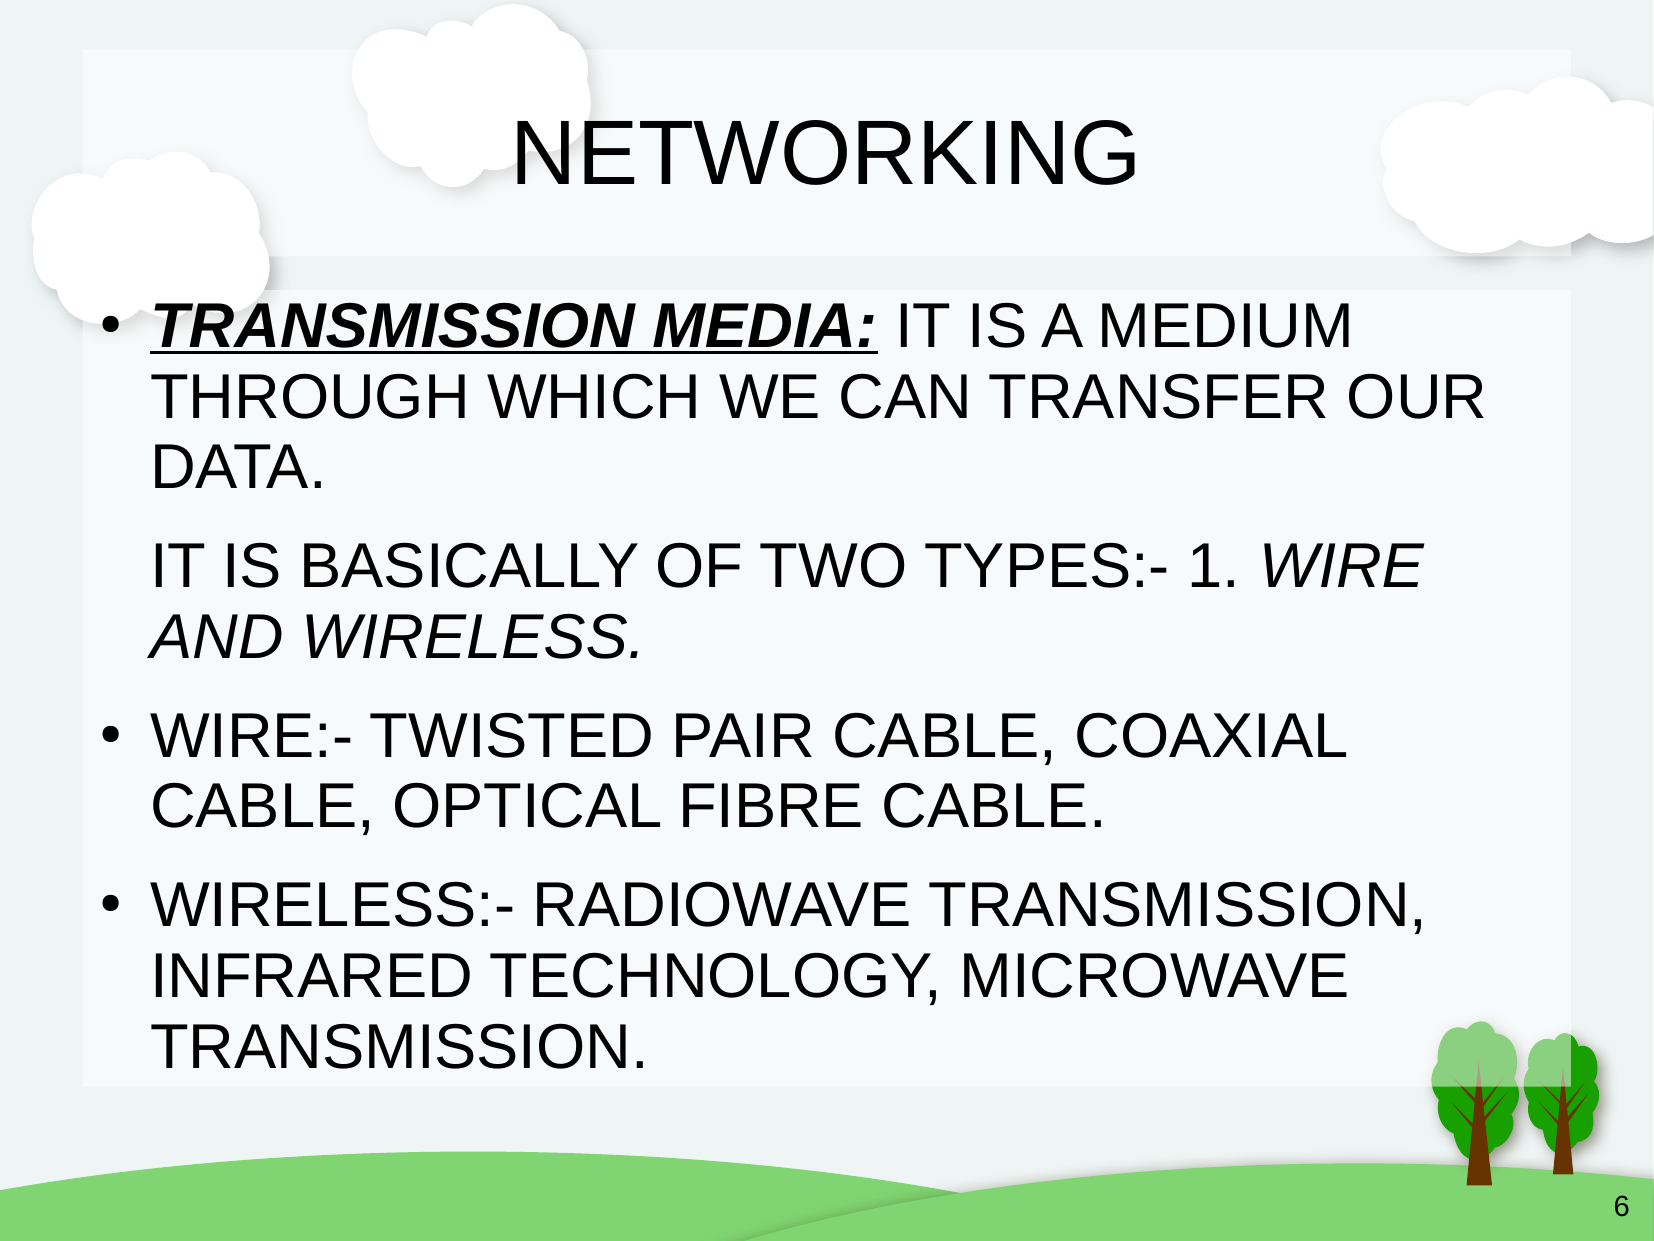

# NETWORKING
TRANSMISSION MEDIA: IT IS A MEDIUM THROUGH WHICH WE CAN TRANSFER OUR DATA.
IT IS BASICALLY OF TWO TYPES:- 1. WIRE AND WIRELESS.
WIRE:- TWISTED PAIR CABLE, COAXIAL CABLE, OPTICAL FIBRE CABLE.
WIRELESS:- RADIOWAVE TRANSMISSION, INFRARED TECHNOLOGY, MICROWAVE TRANSMISSION.
6